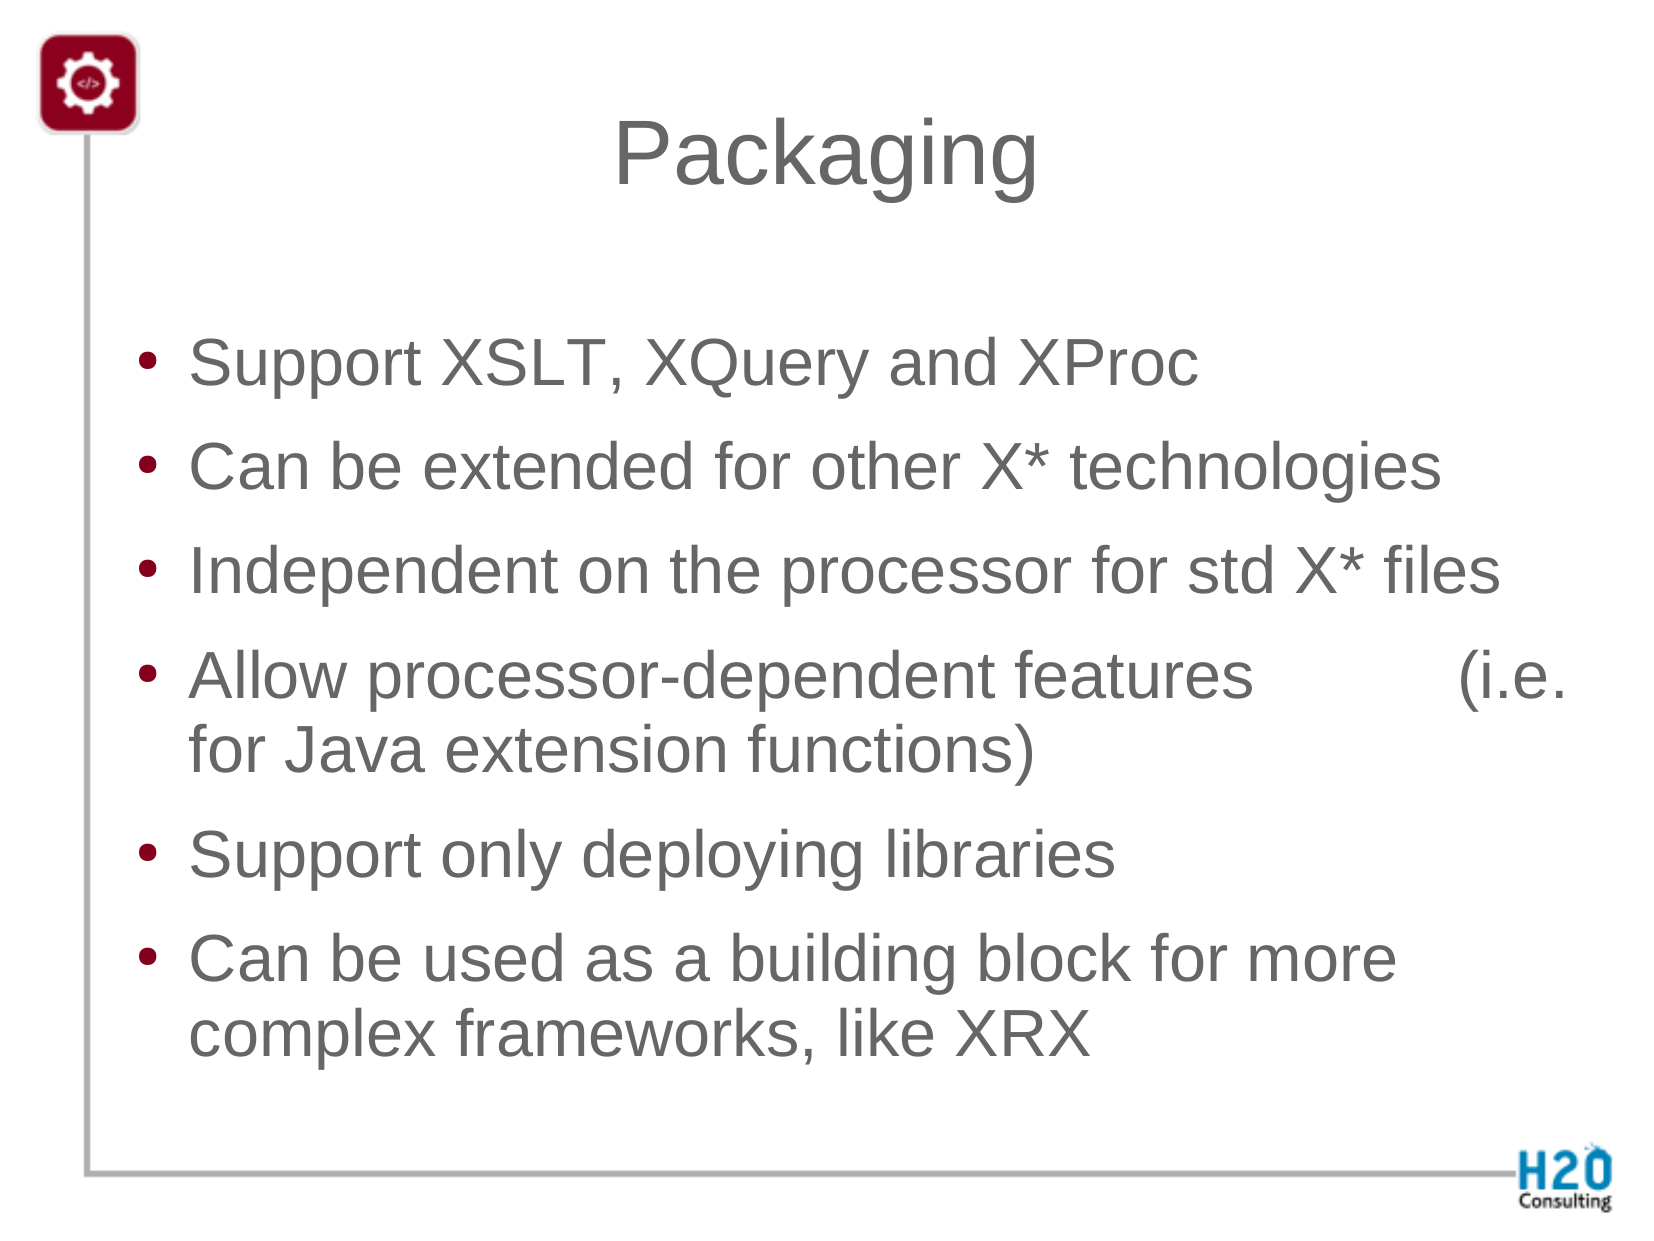

# Packaging
Support XSLT, XQuery and XProc
Can be extended for other X* technologies
Independent on the processor for std X* files
Allow processor-dependent features (i.e. for Java extension functions)
Support only deploying libraries
Can be used as a building block for more complex frameworks, like XRX